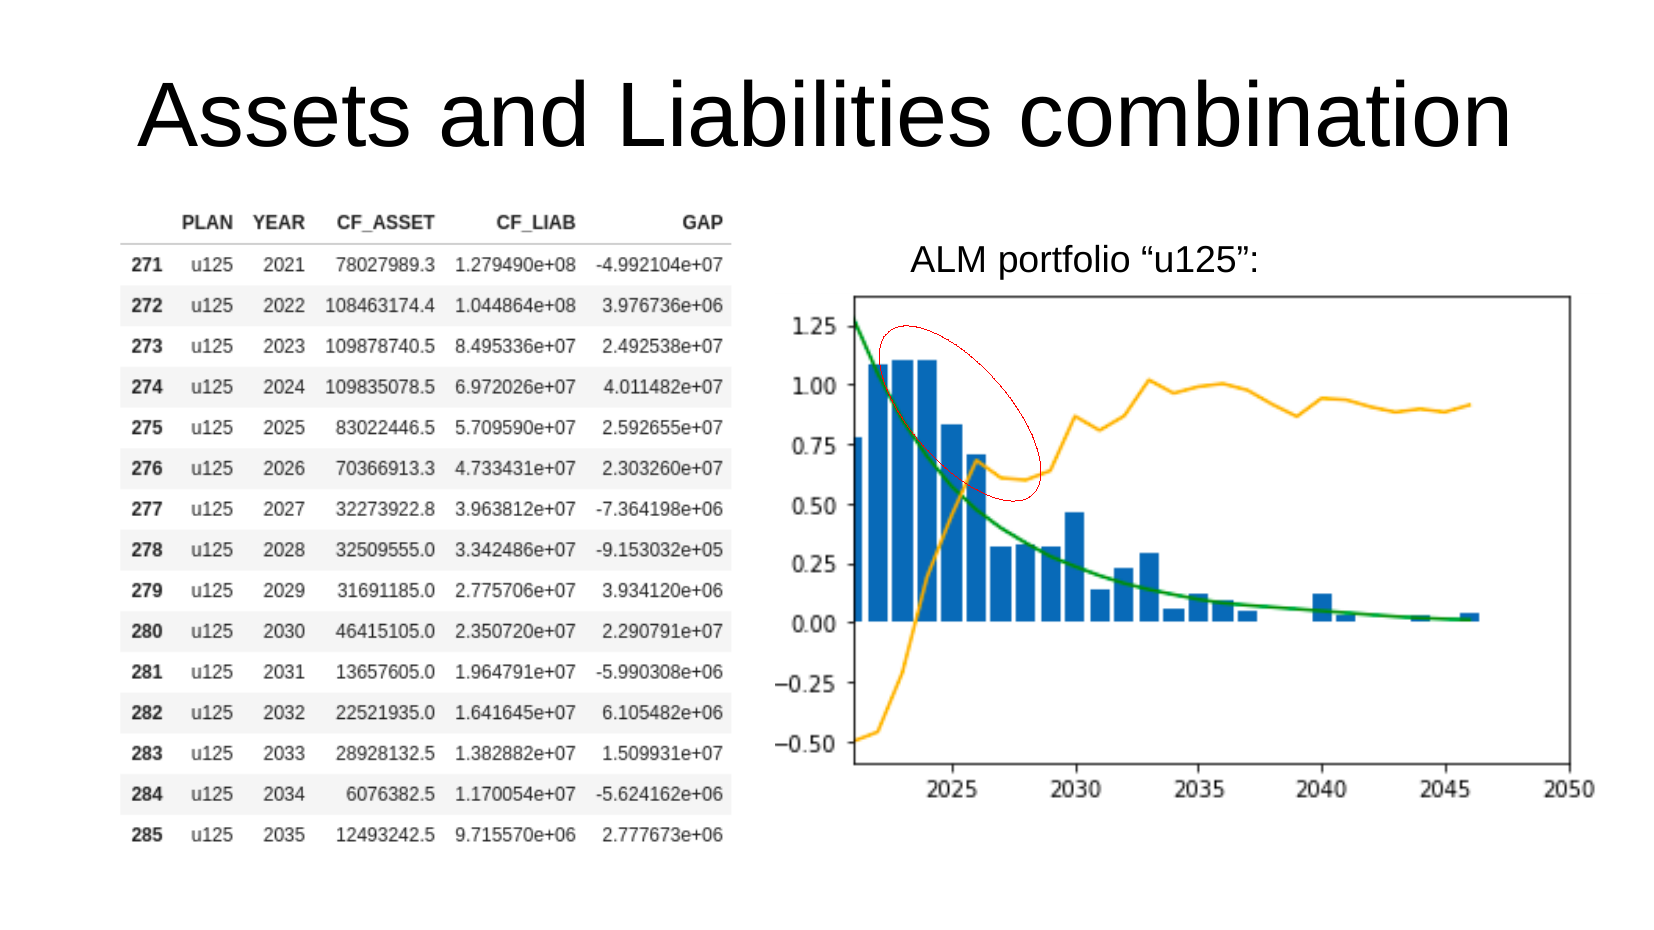

# Assets and Liabilities combination
ALM portfolio “u125”: